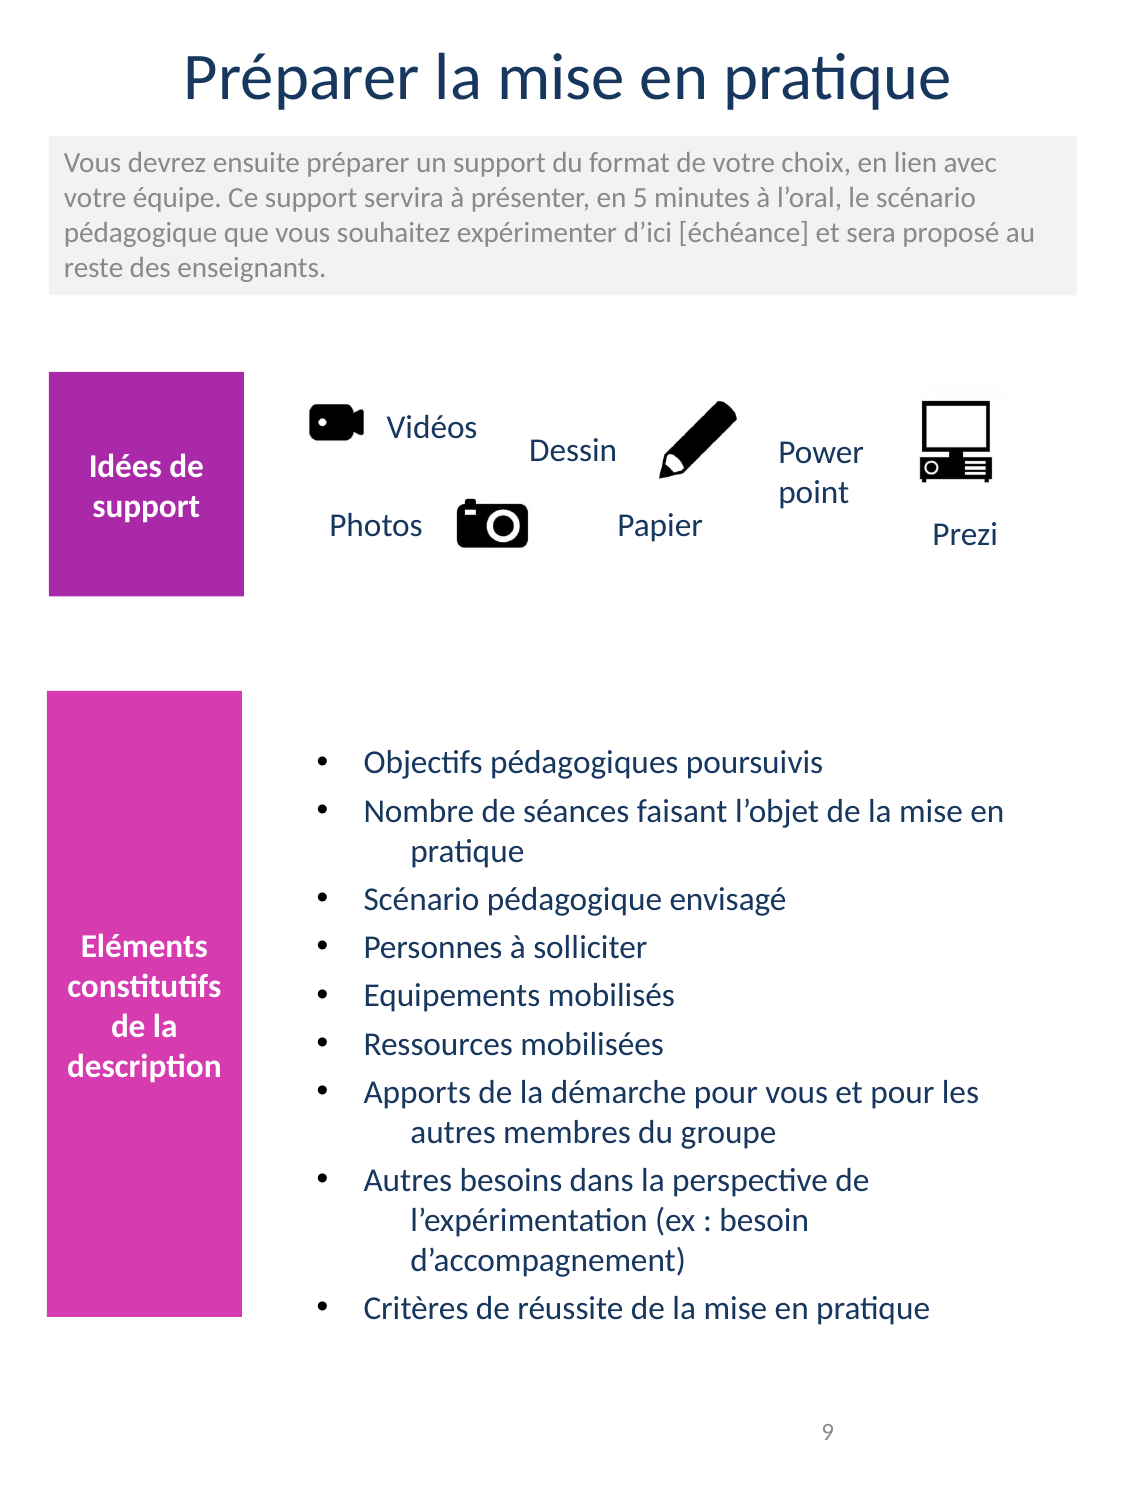

# Préparer la mise en pratique
Vous devrez ensuite préparer un support du format de votre choix, en lien avec votre équipe. Ce support servira à présenter, en 5 minutes à l’oral, le scénario pédagogique que vous souhaitez expérimenter d’ici [échéance] et sera proposé au reste des enseignants.
Idées de support
Vidéos
Dessin
Power point
Photos
Papier
Prezi
Objectifs pédagogiques poursuivis
Nombre de séances faisant l’objet de la mise en pratique
Scénario pédagogique envisagé
Personnes à solliciter
Equipements mobilisés
Ressources mobilisées
Apports de la démarche pour vous et pour les autres membres du groupe
Autres besoins dans la perspective de l’expérimentation (ex : besoin d’accompagnement)
Critères de réussite de la mise en pratique
Eléments constitutifs de la description